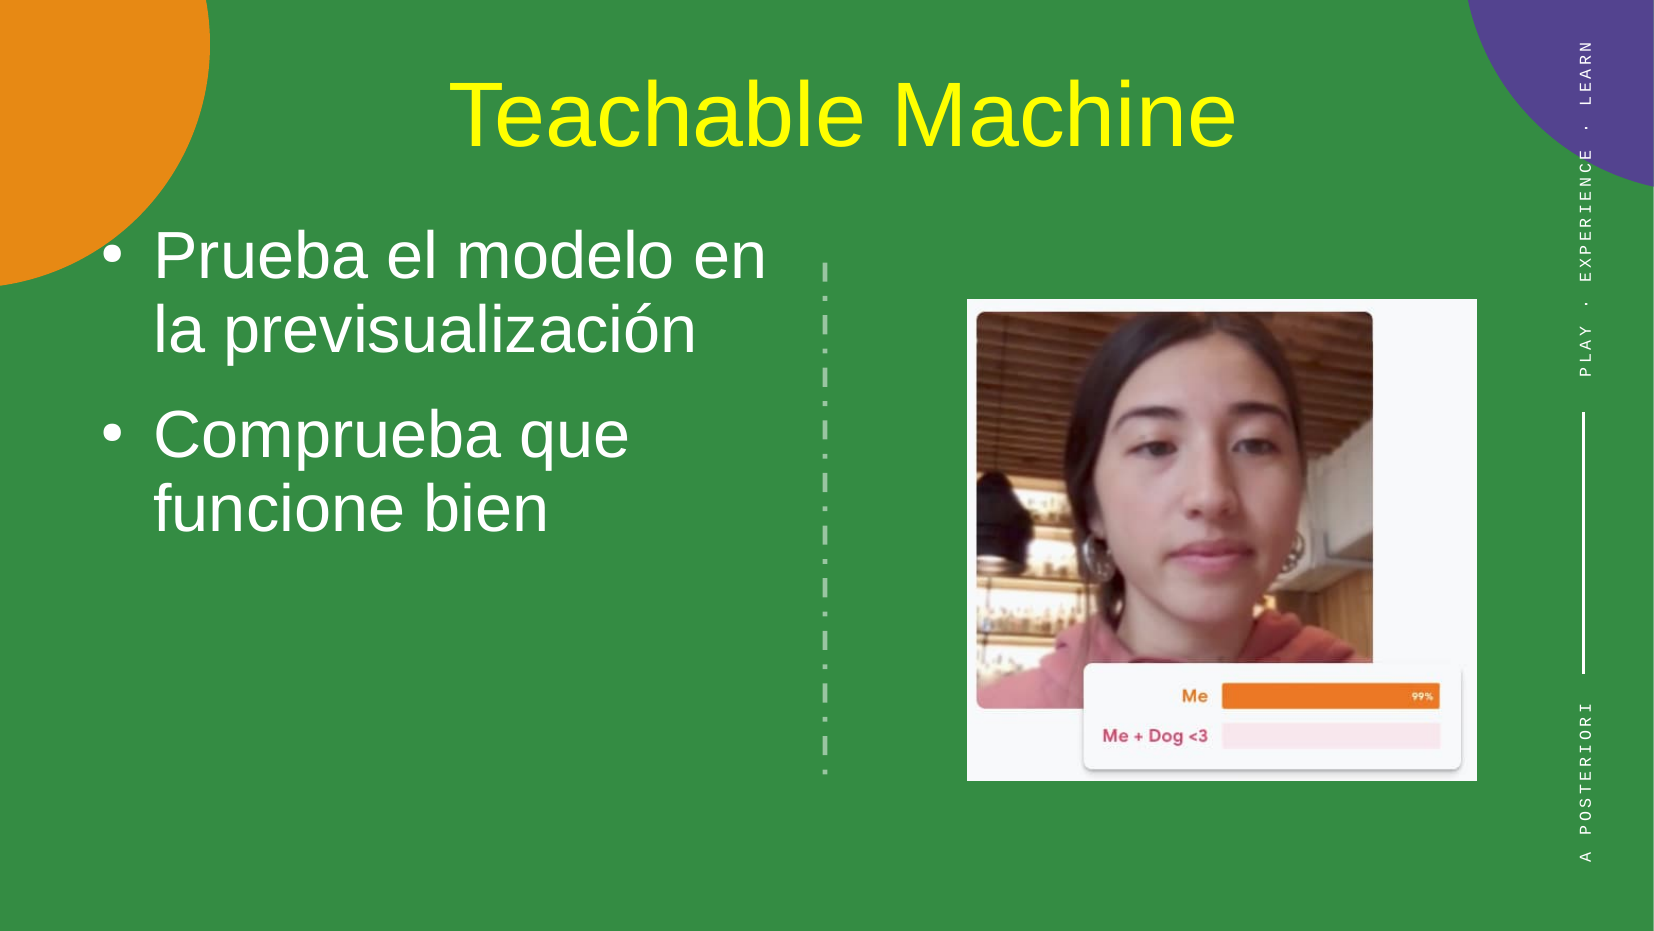

# Teachable Machine
Prueba el modelo en la previsualización
Comprueba que funcione bien